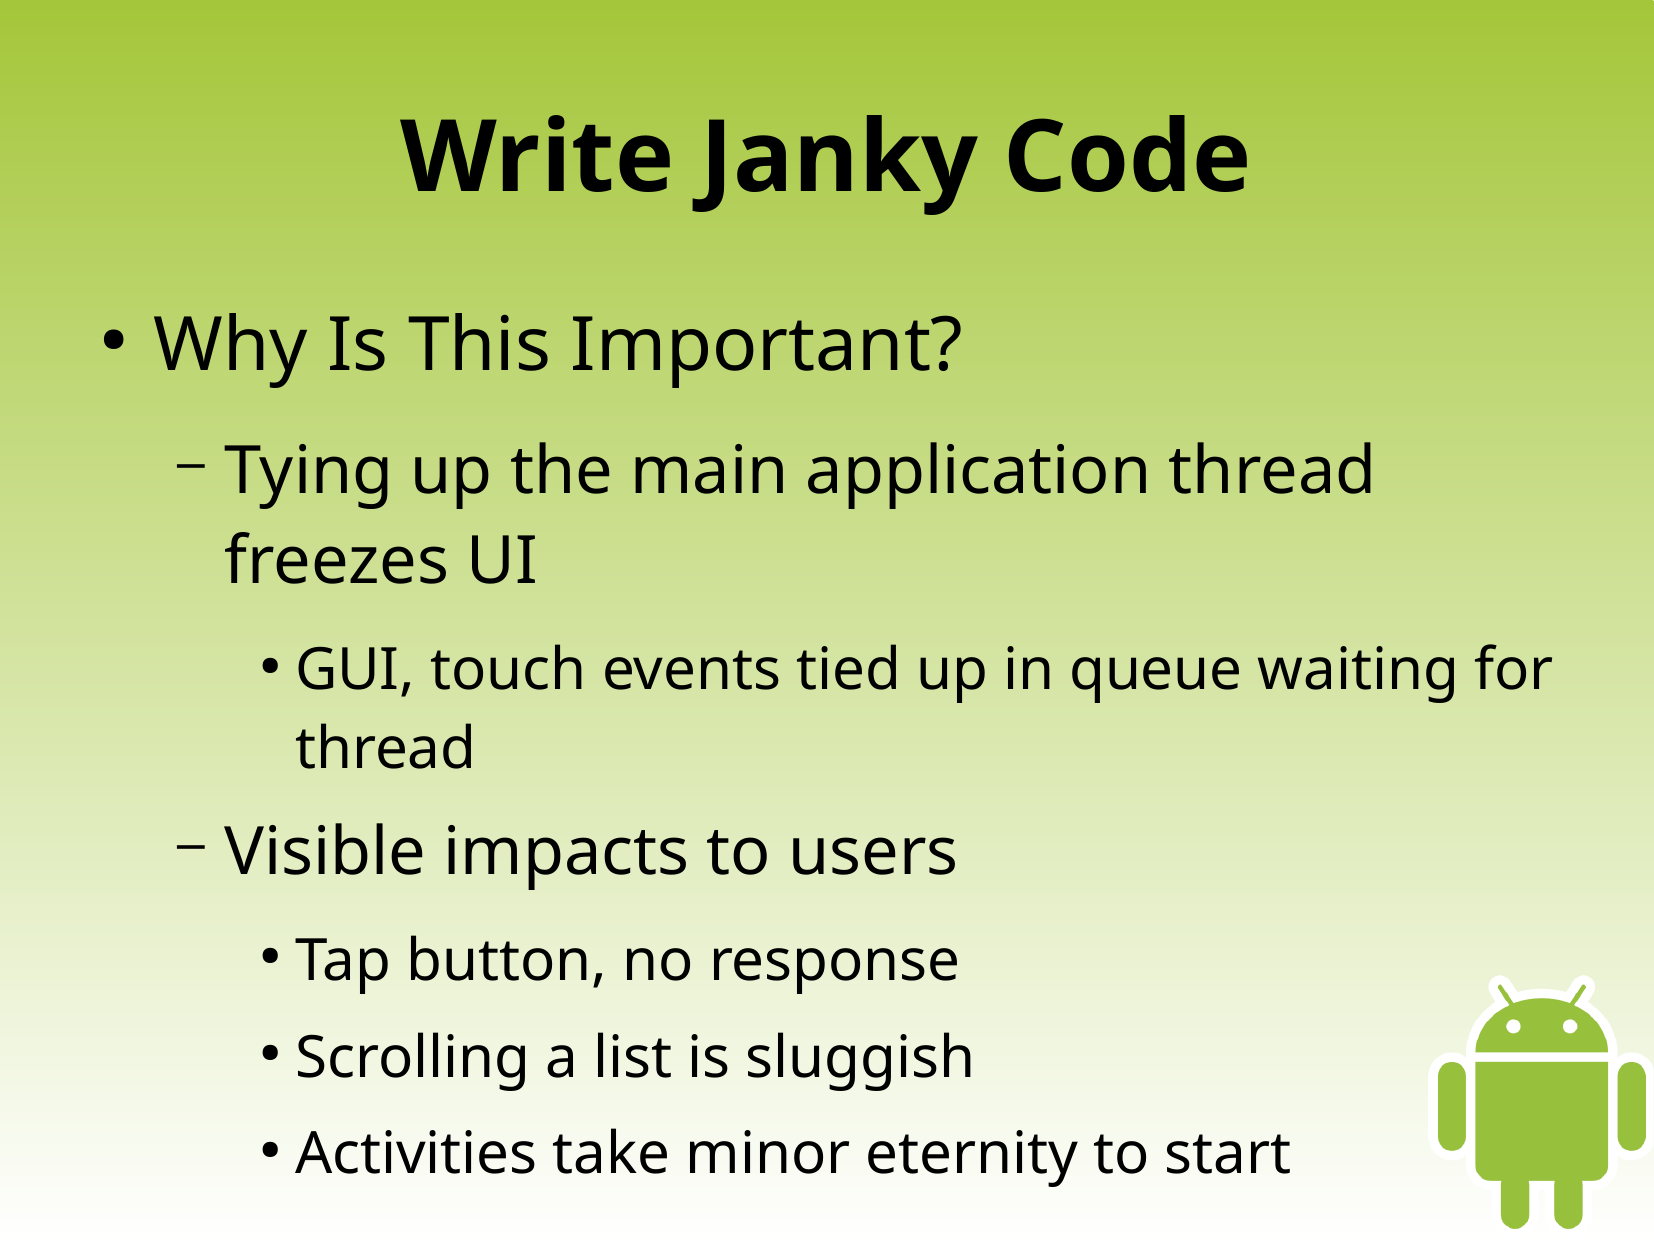

# Write Janky Code
Why Is This Important?
Tying up the main application thread freezes UI
GUI, touch events tied up in queue waiting for thread
Visible impacts to users
Tap button, no response
Scrolling a list is sluggish
Activities take minor eternity to start